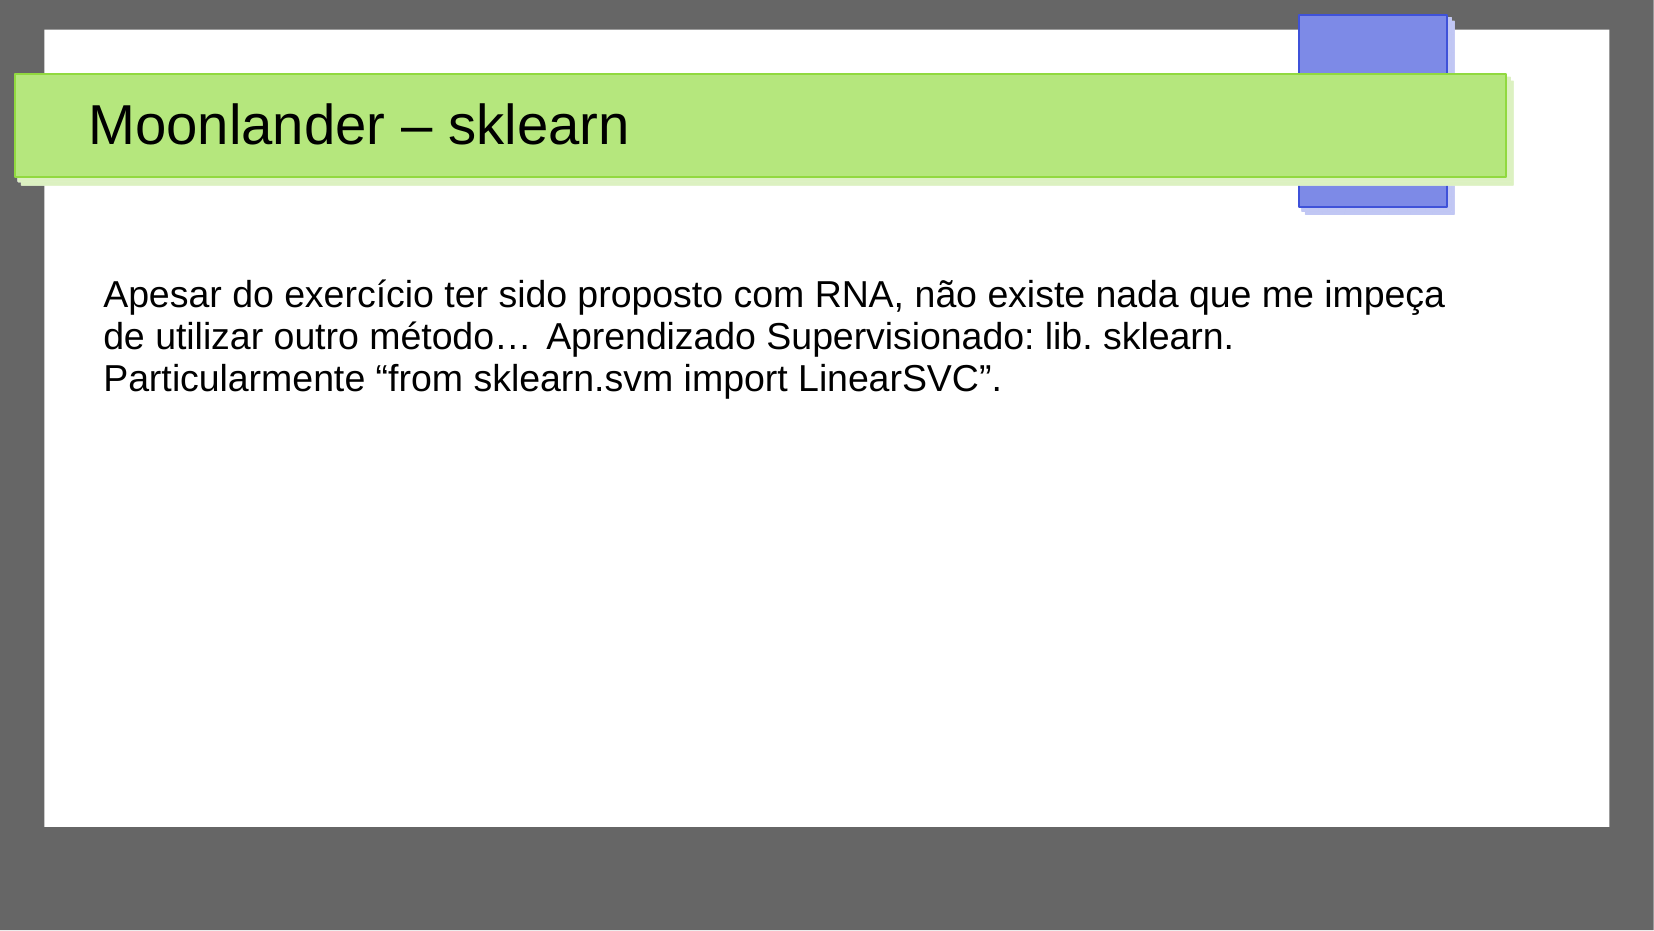

# Moonlander – sklearn
Apesar do exercício ter sido proposto com RNA, não existe nada que me impeça de utilizar outro método…	Aprendizado Supervisionado: lib. sklearn. Particularmente “from sklearn.svm import LinearSVC”.